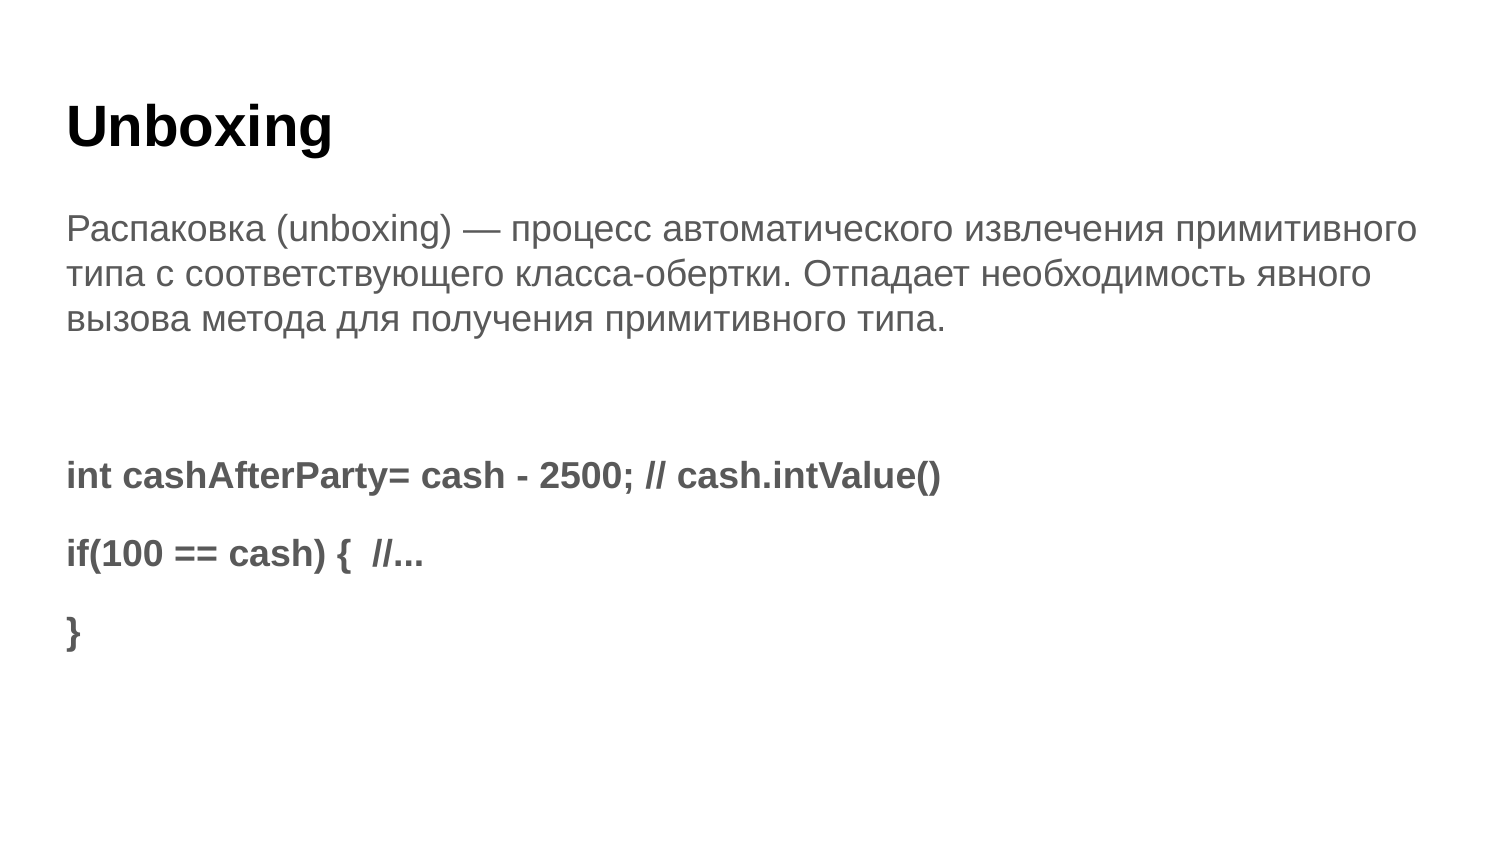

# Unboxing
Распаковка (unboxing) — процесс автоматического извлечения примитивного типа с соответствующего класса-обертки. Отпадает необходимость явного вызова метода для получения примитивного типа.
int cashAfterParty= cash - 2500; // cash.intValue()
if(100 == cash) { //...
}